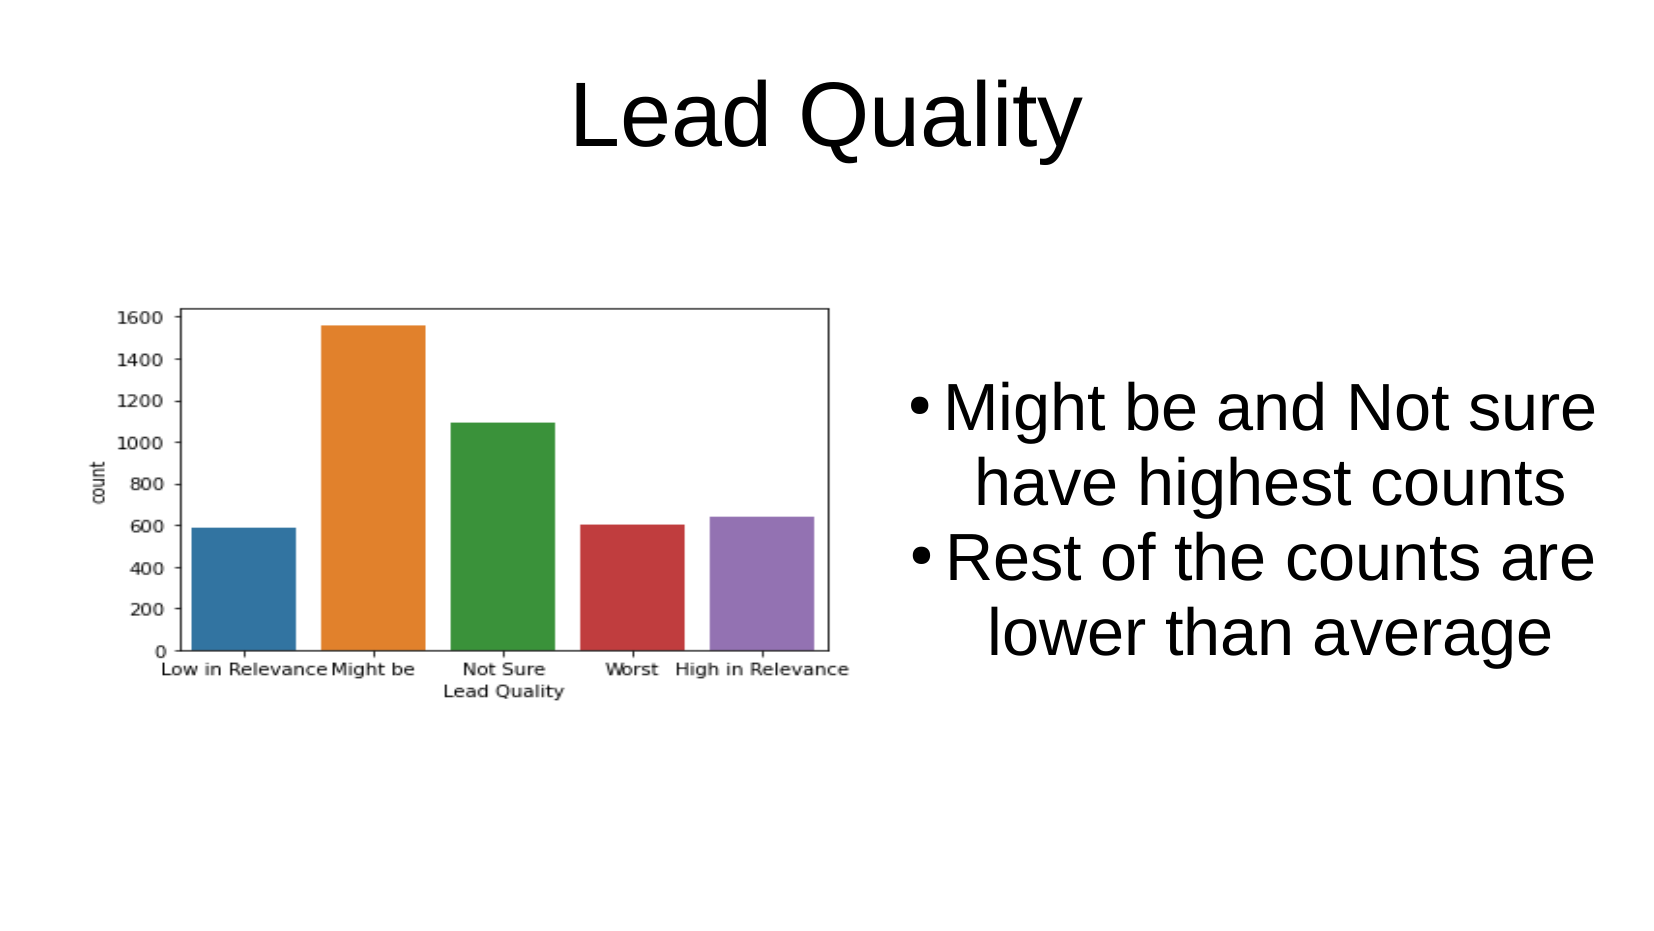

# Lead Quality
Might be and Not sure have highest counts
Rest of the counts are lower than average